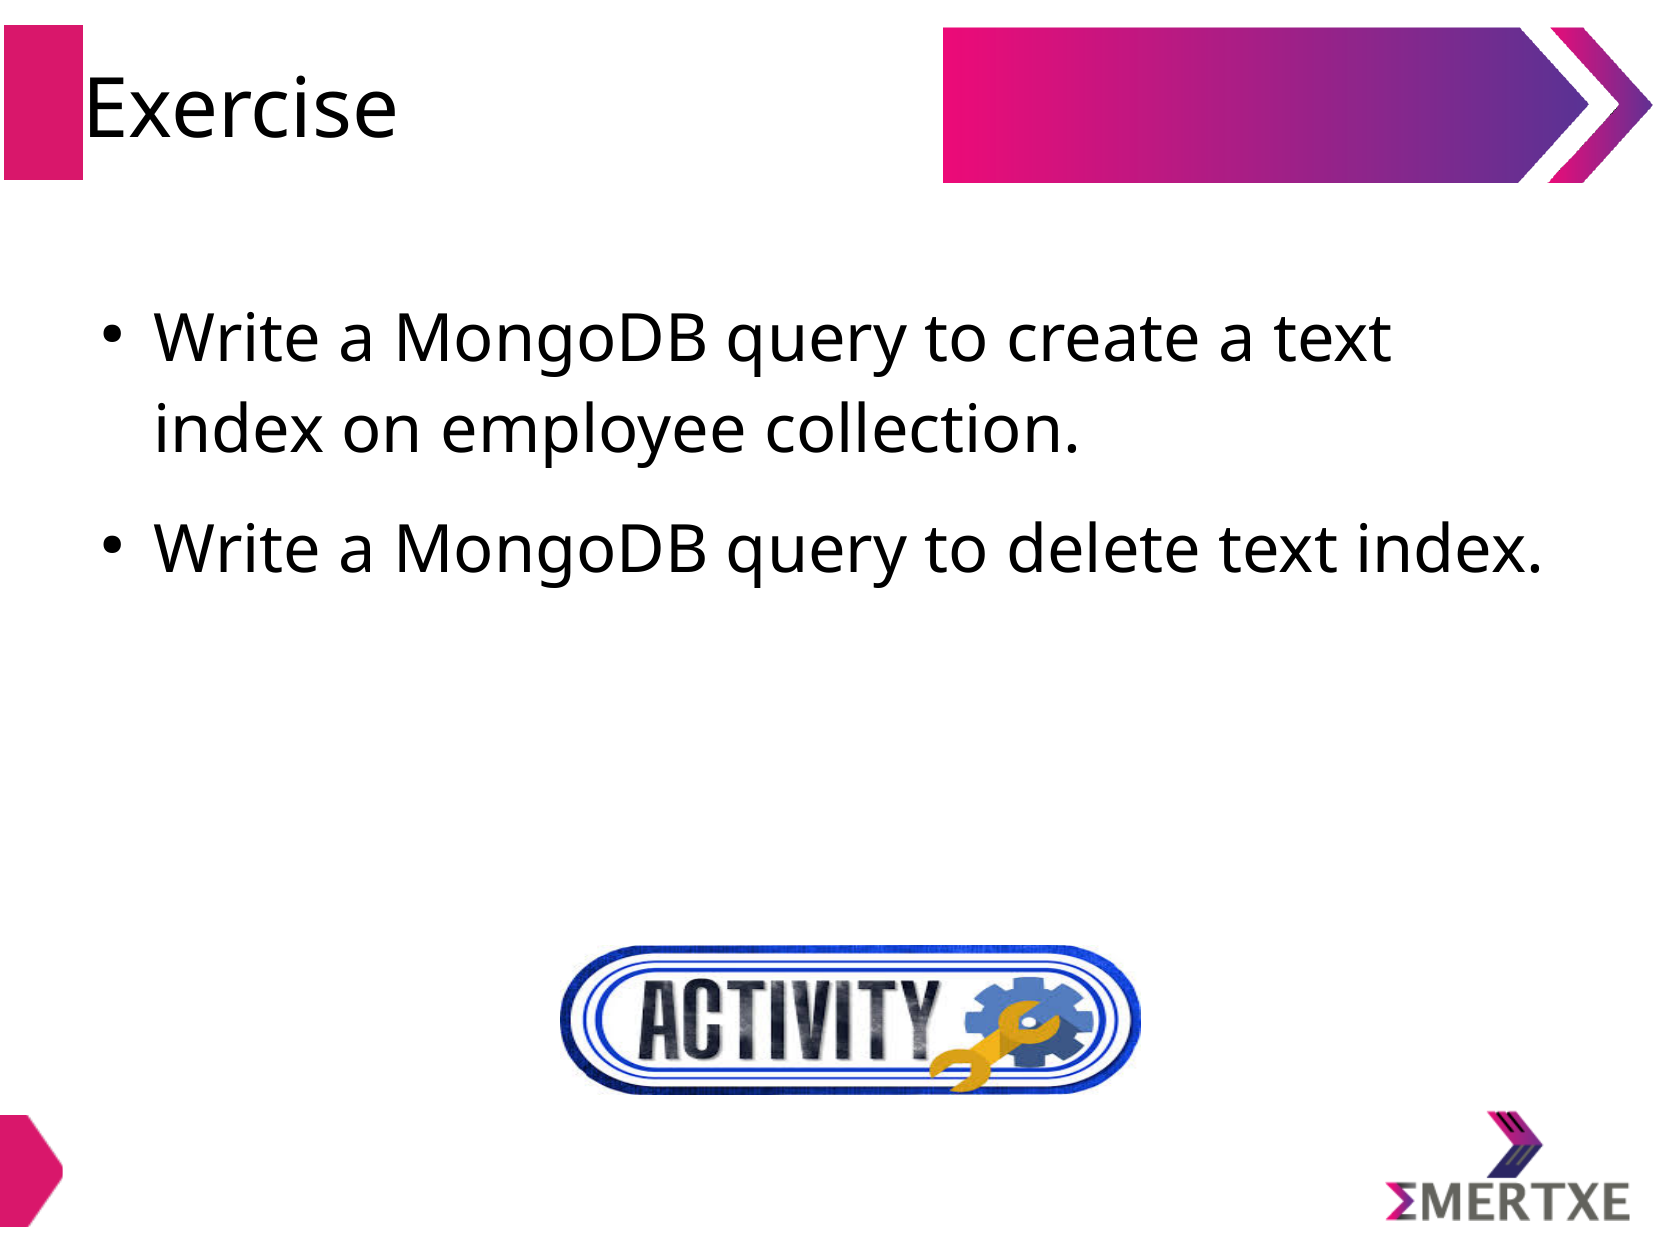

# Exercise
Write a MongoDB query to create a text index on employee collection.
Write a MongoDB query to delete text index.